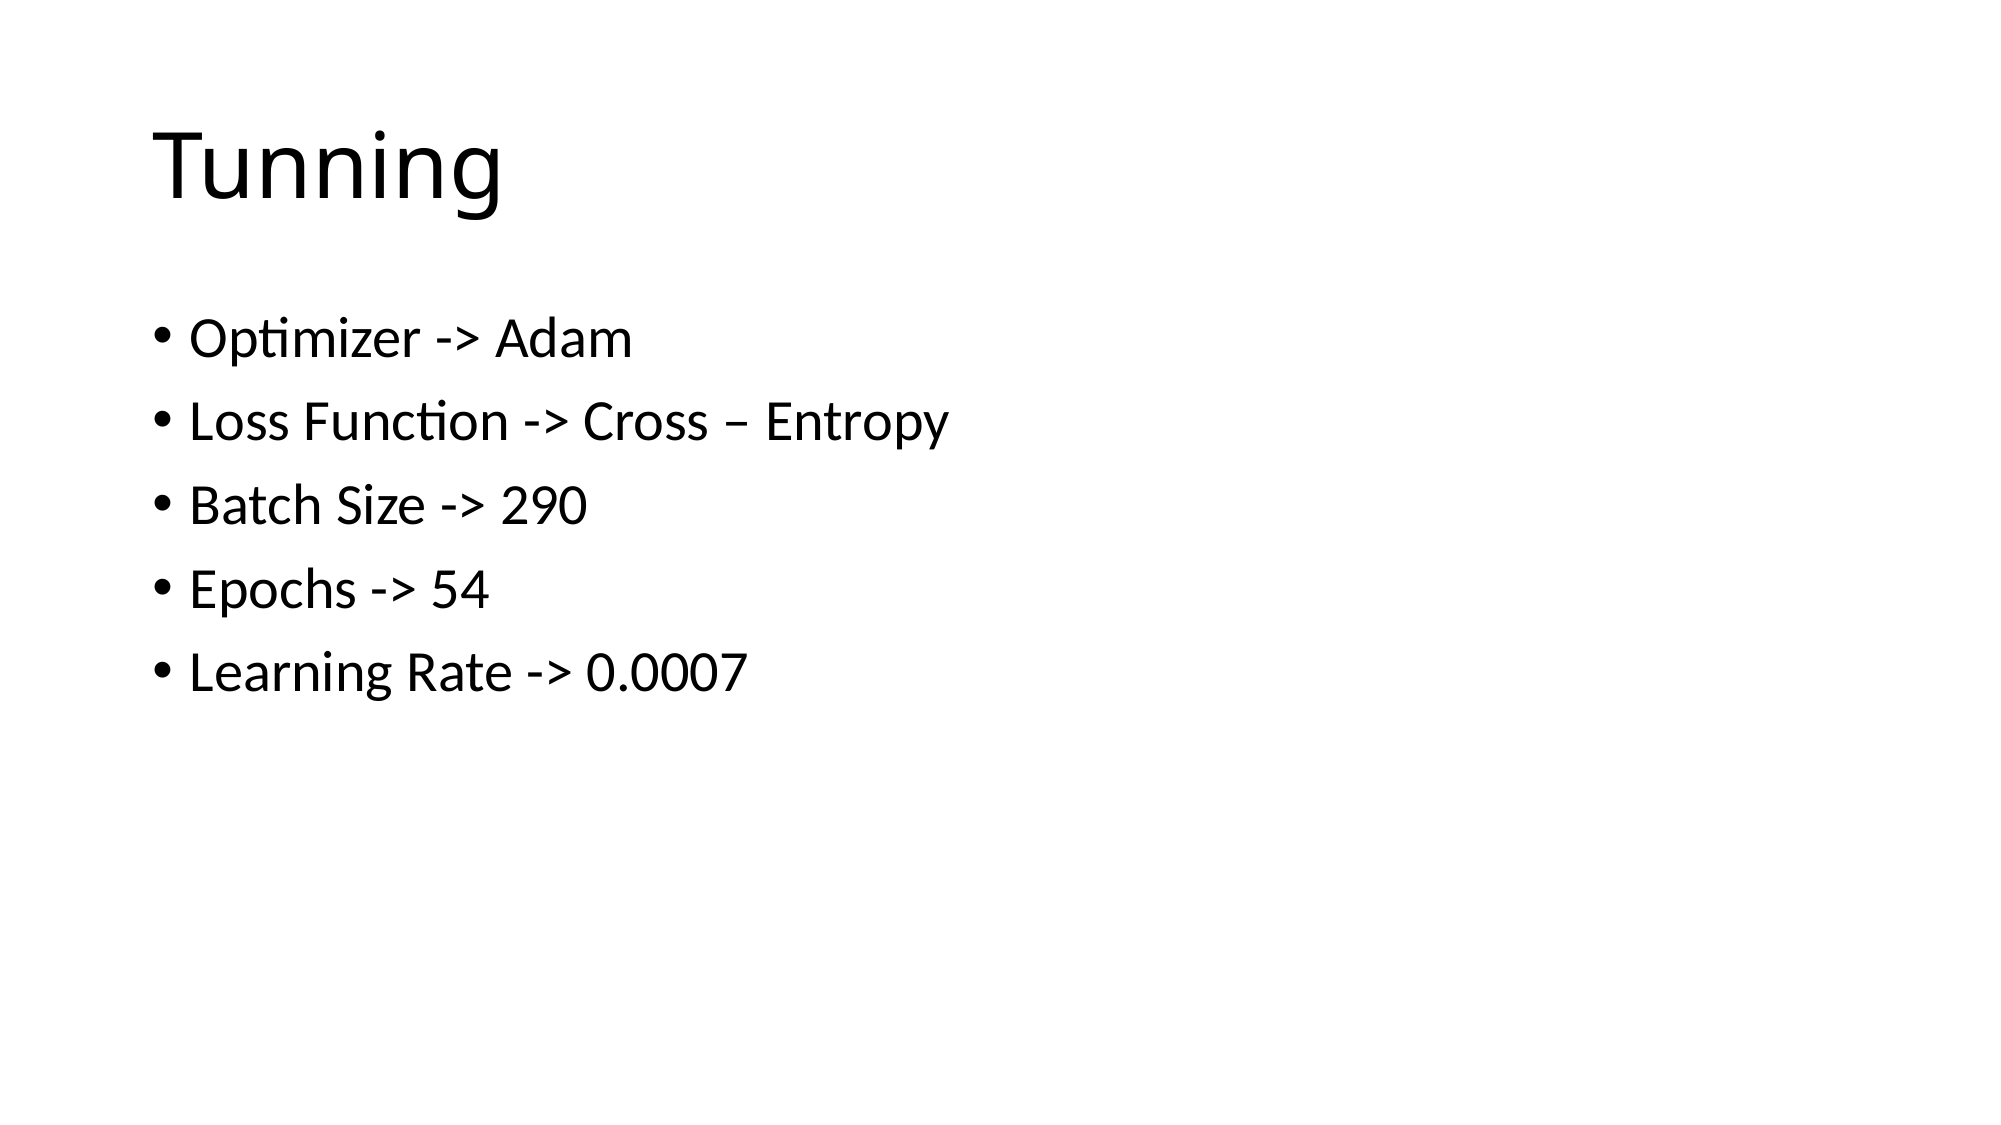

# Tunning
Optimizer -> Adam
Loss Function -> Cross – Entropy
Batch Size -> 290
Epochs -> 54
Learning Rate -> 0.0007